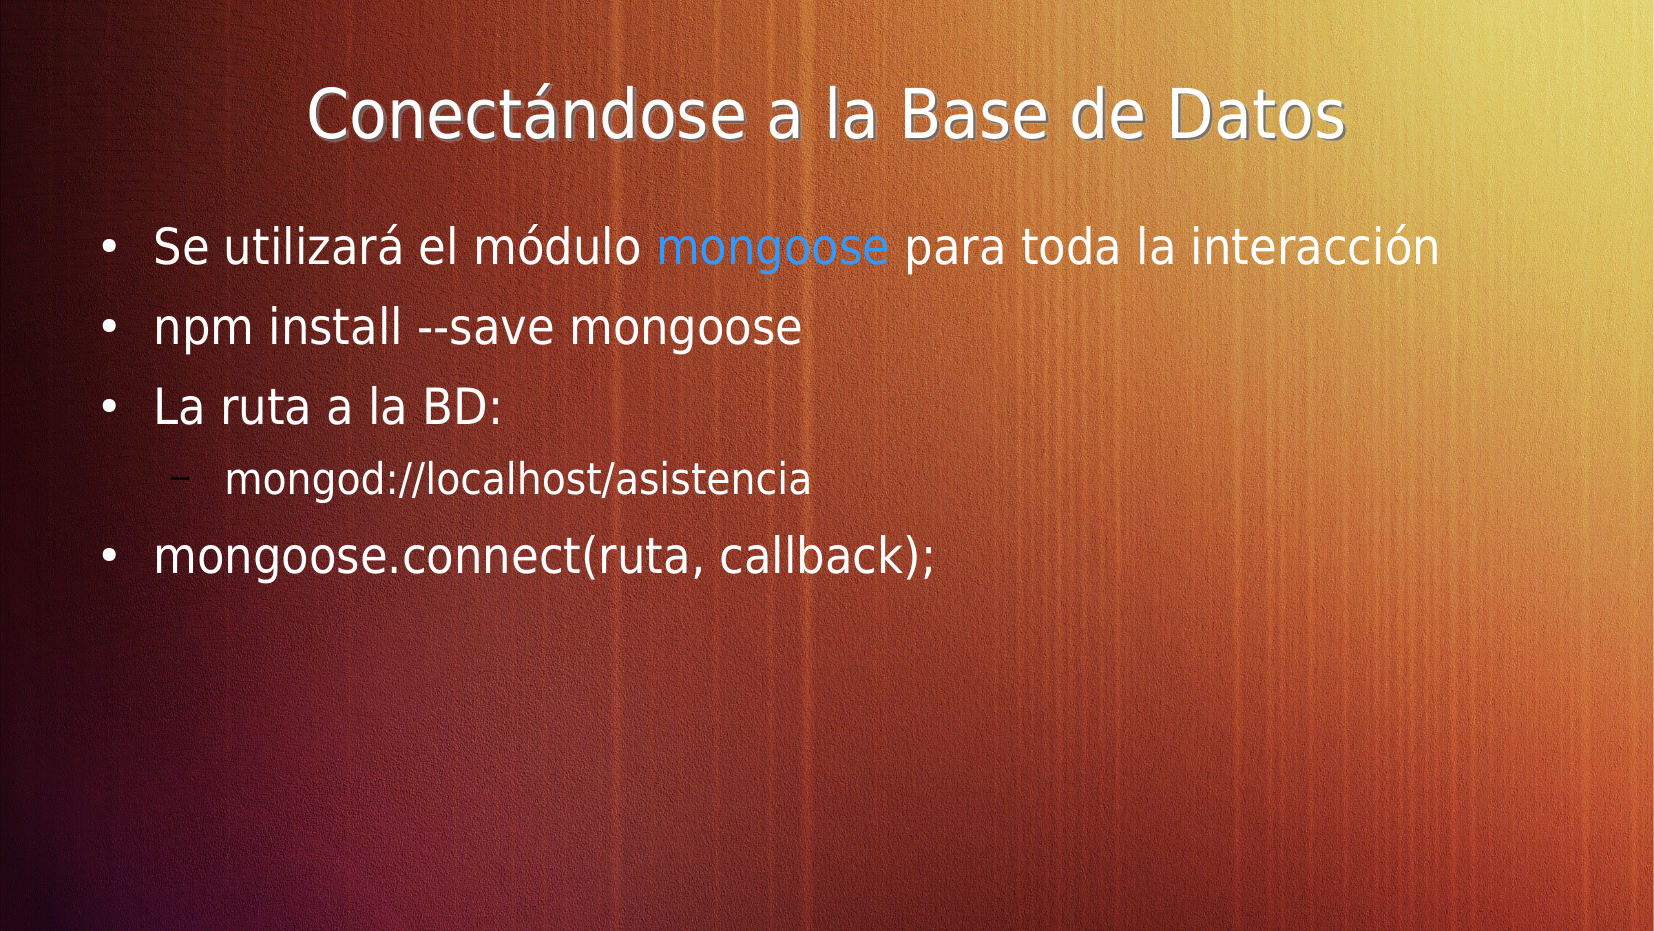

# Conectándose a la Base de Datos
Se utilizará el módulo mongoose para toda la interacción
npm install --save mongoose
La ruta a la BD:
mongod://localhost/asistencia
mongoose.connect(ruta, callback);